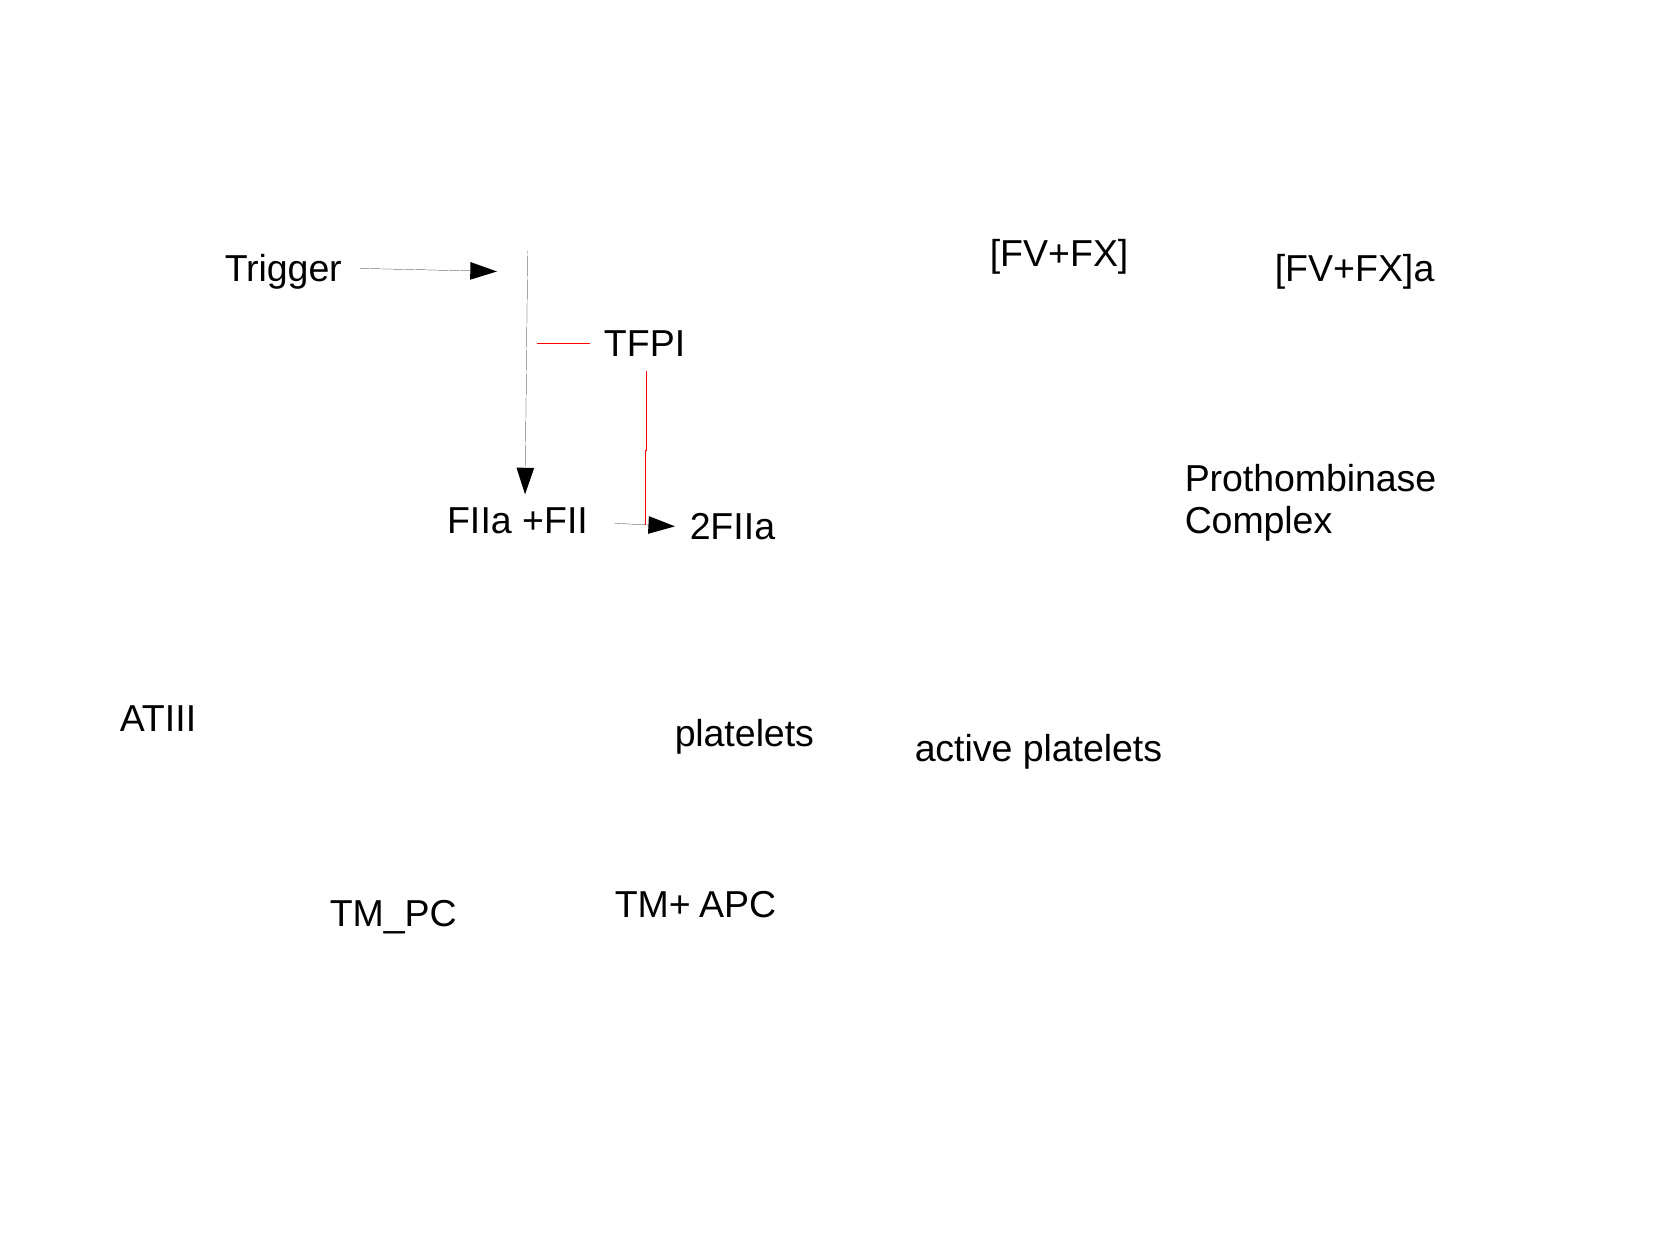

[FV+FX]
Trigger
[FV+FX]a
TFPI
Prothombinase Complex
FIIa +FII
2FIIa
ATIII
platelets
active platelets
TM+ APC
TM_PC